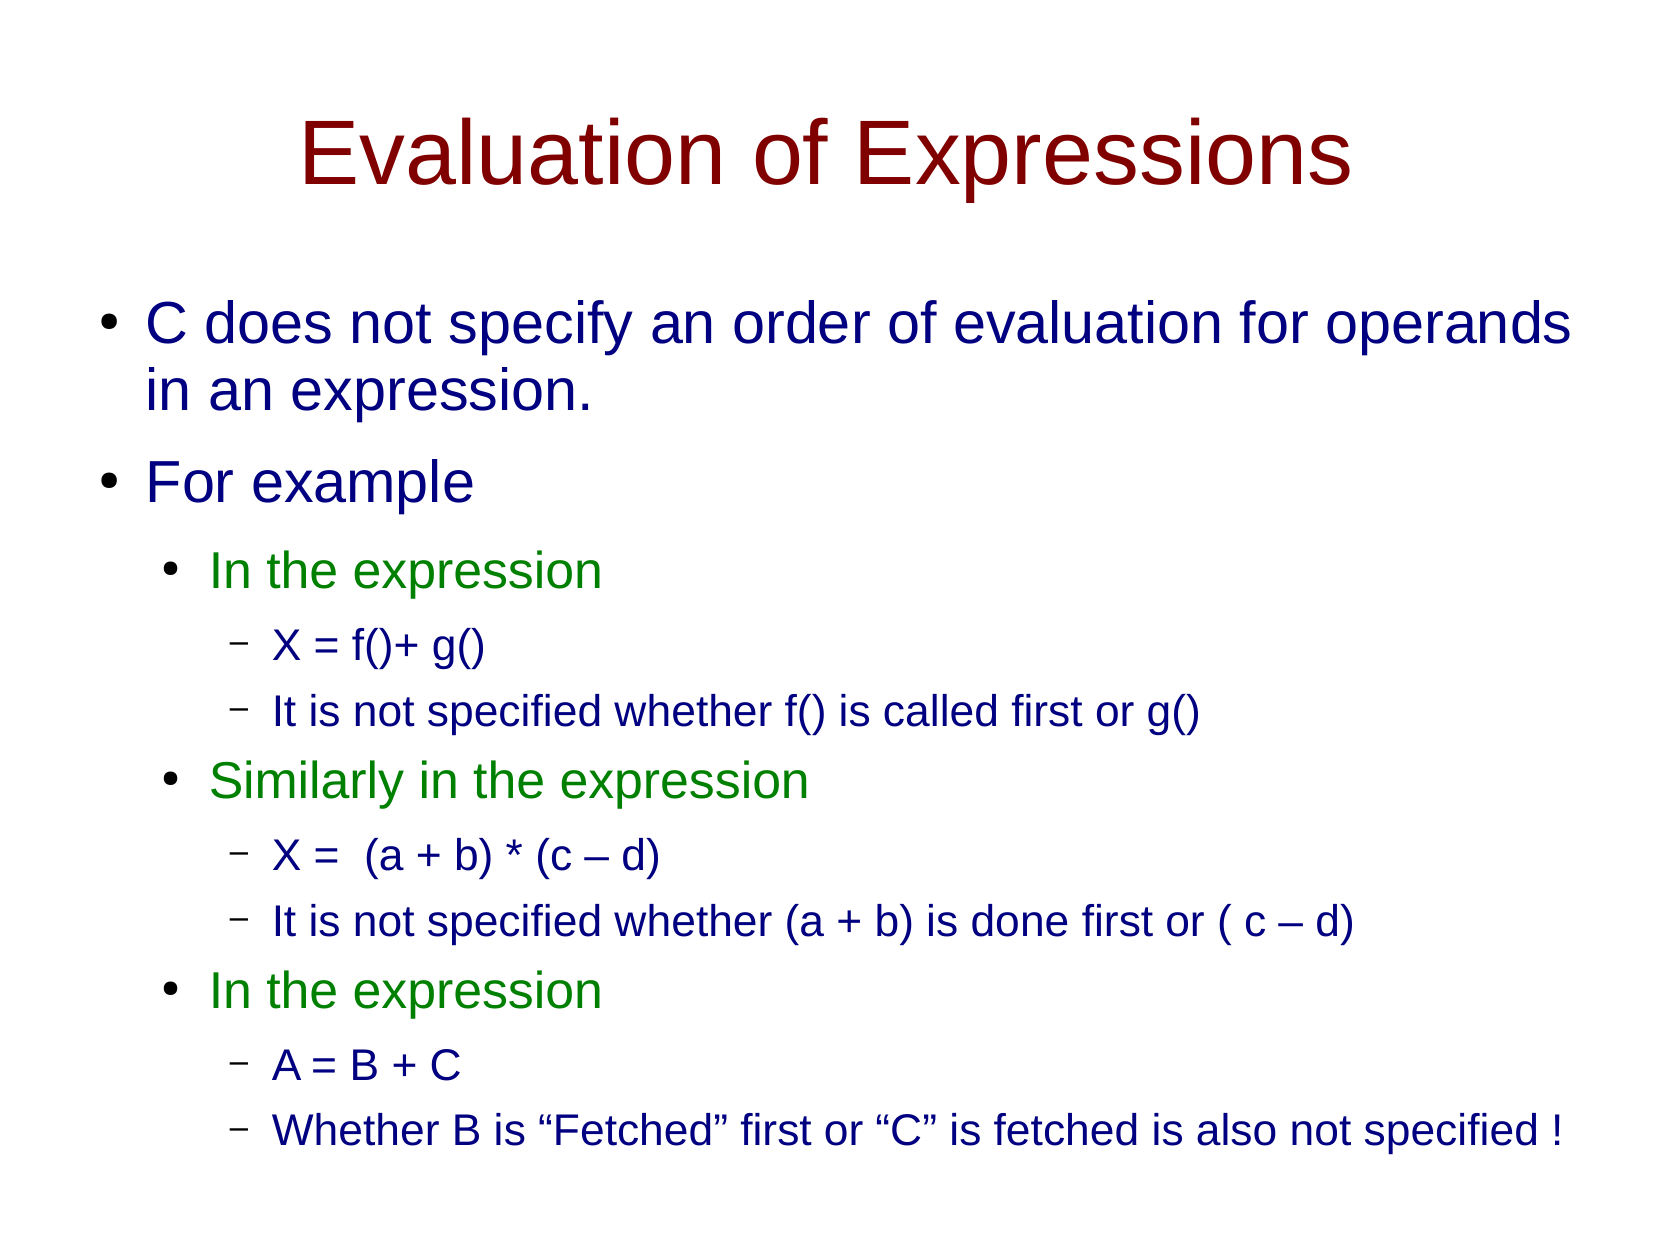

# Evaluation of Expressions
C does not specify an order of evaluation for operands in an expression.
For example
In the expression
X = f()+ g()
It is not specified whether f() is called first or g()
Similarly in the expression
X = (a + b) * (c – d)
It is not specified whether (a + b) is done first or ( c – d)
In the expression
A = B + C
Whether B is “Fetched” first or “C” is fetched is also not specified !